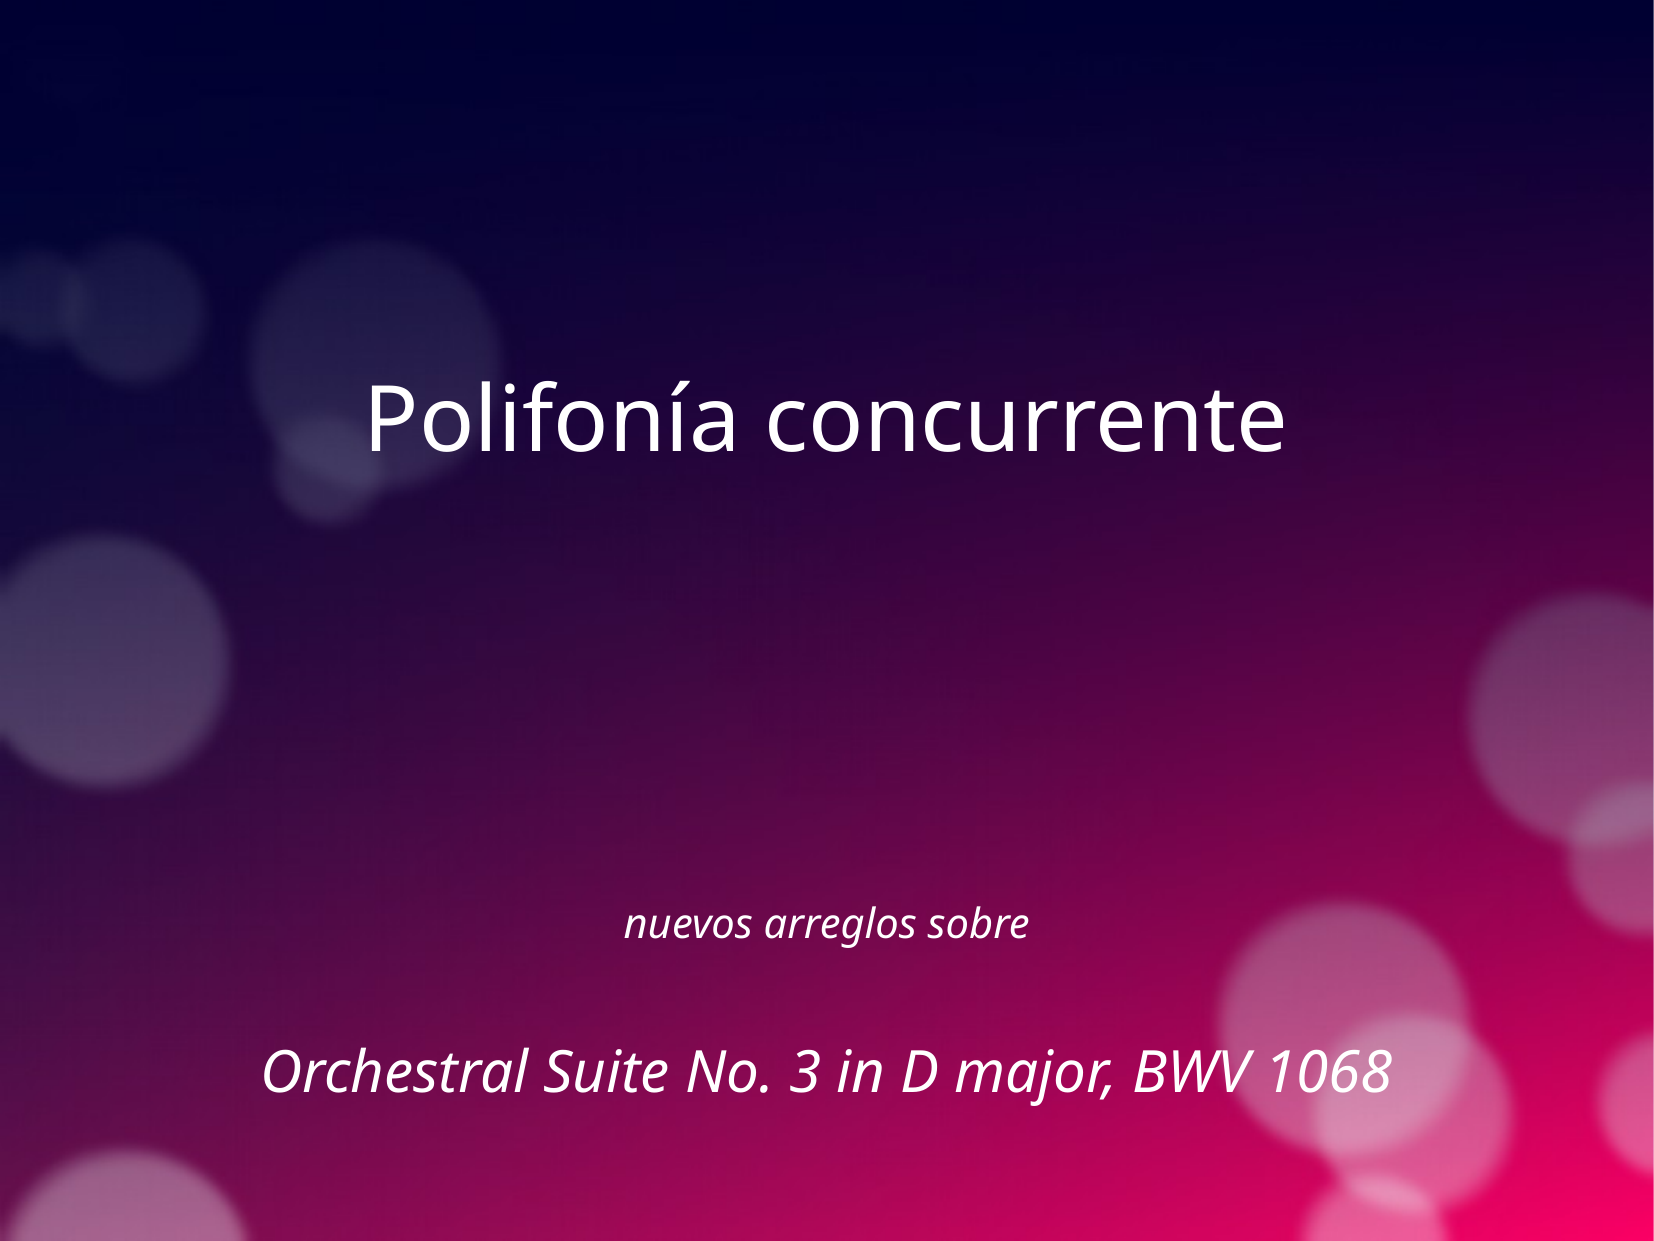

# Polifonía concurrente
nuevos arreglos sobre
Orchestral Suite No. 3 in D major, BWV 1068